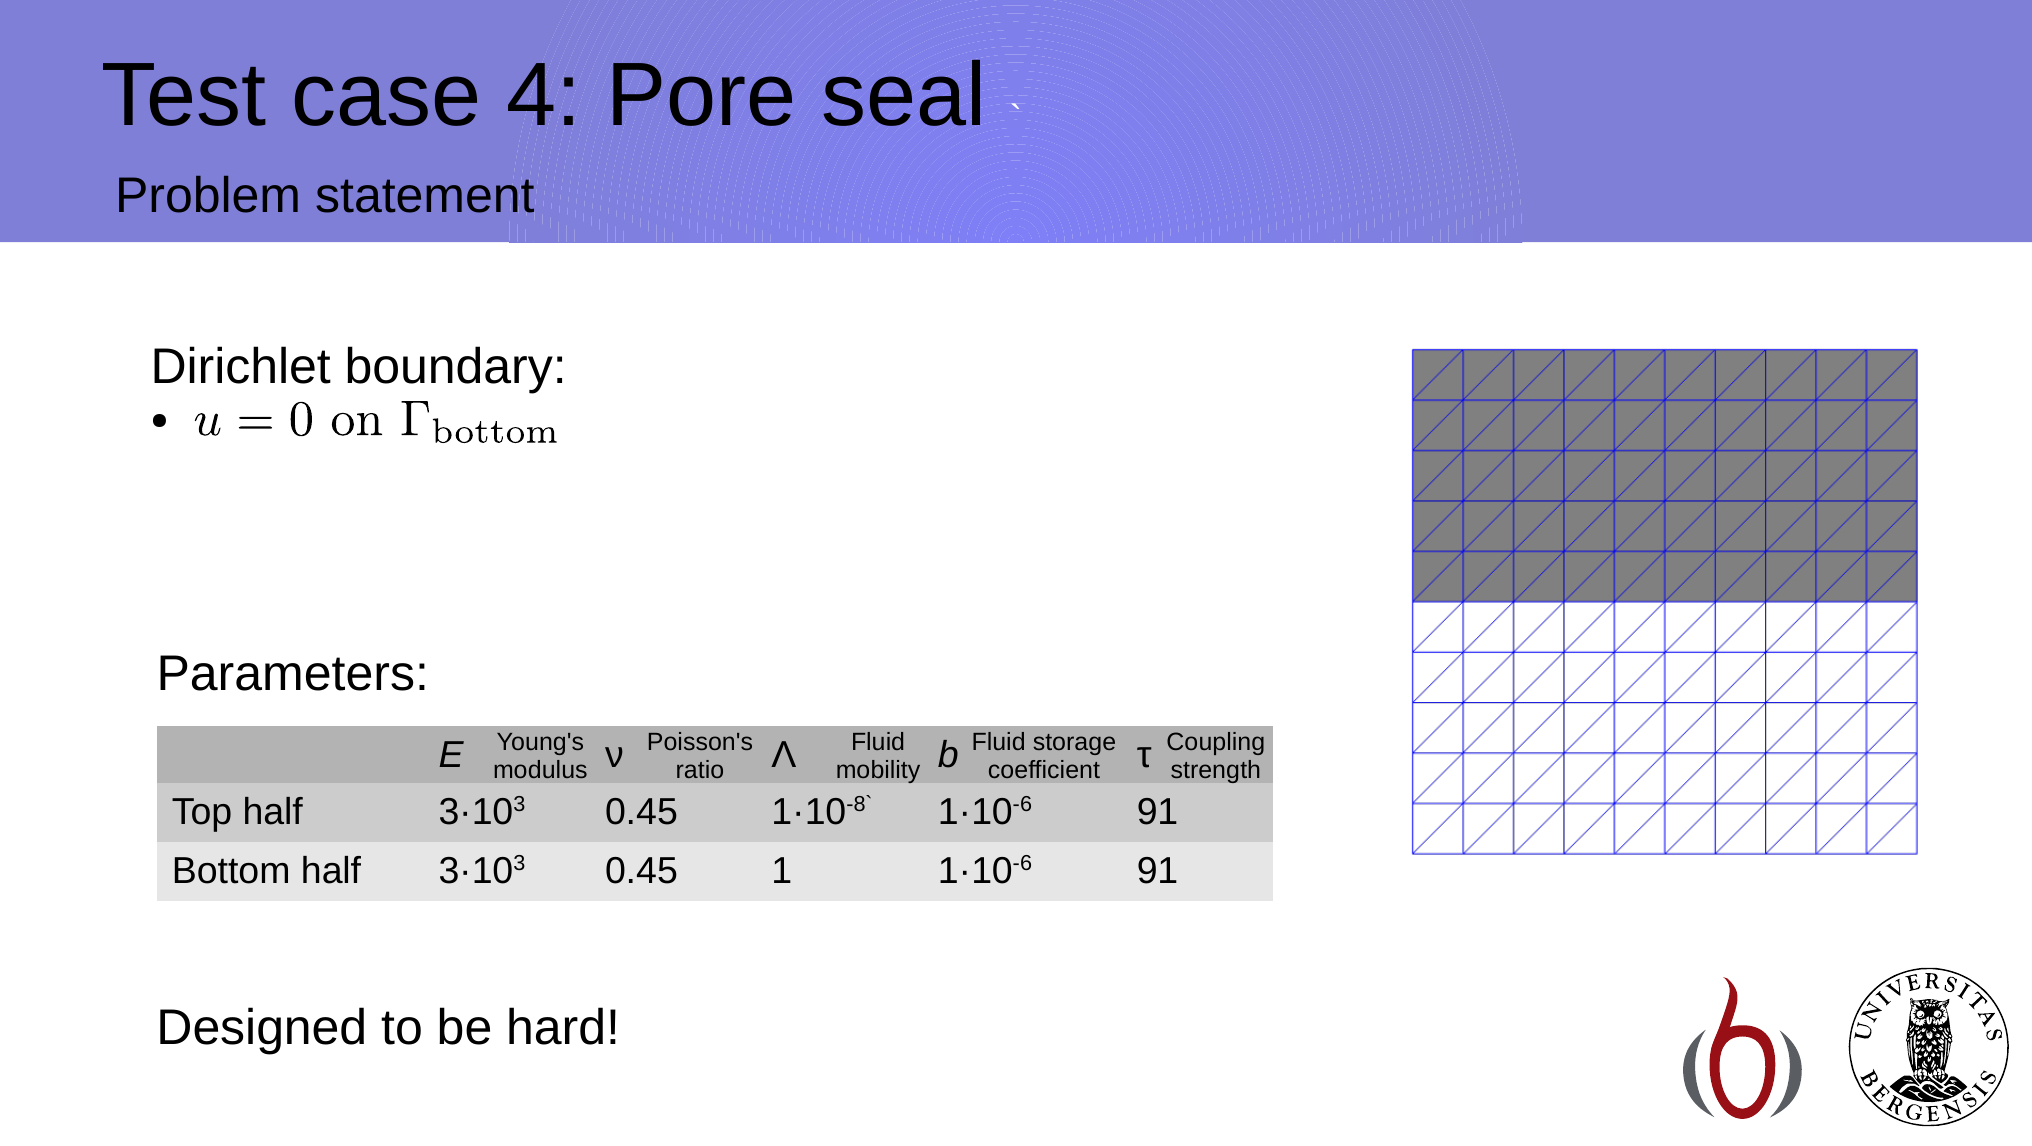

# Test case 4: Pore seal
Problem statement
Dirichlet boundary:
Parameters:
Coupling
strength
Young's
modulus
Poisson's
ratio
Fluid
mobility
Fluid storage
coefficient
| | E | ν | Λ | b | τ |
| --- | --- | --- | --- | --- | --- |
| Top half | 3·103 | 0.45 | 1·10-8` | 1·10-6 | 91 |
| Bottom half | 3·103 | 0.45 | 1 | 1·10-6 | 91 |
Designed to be hard!